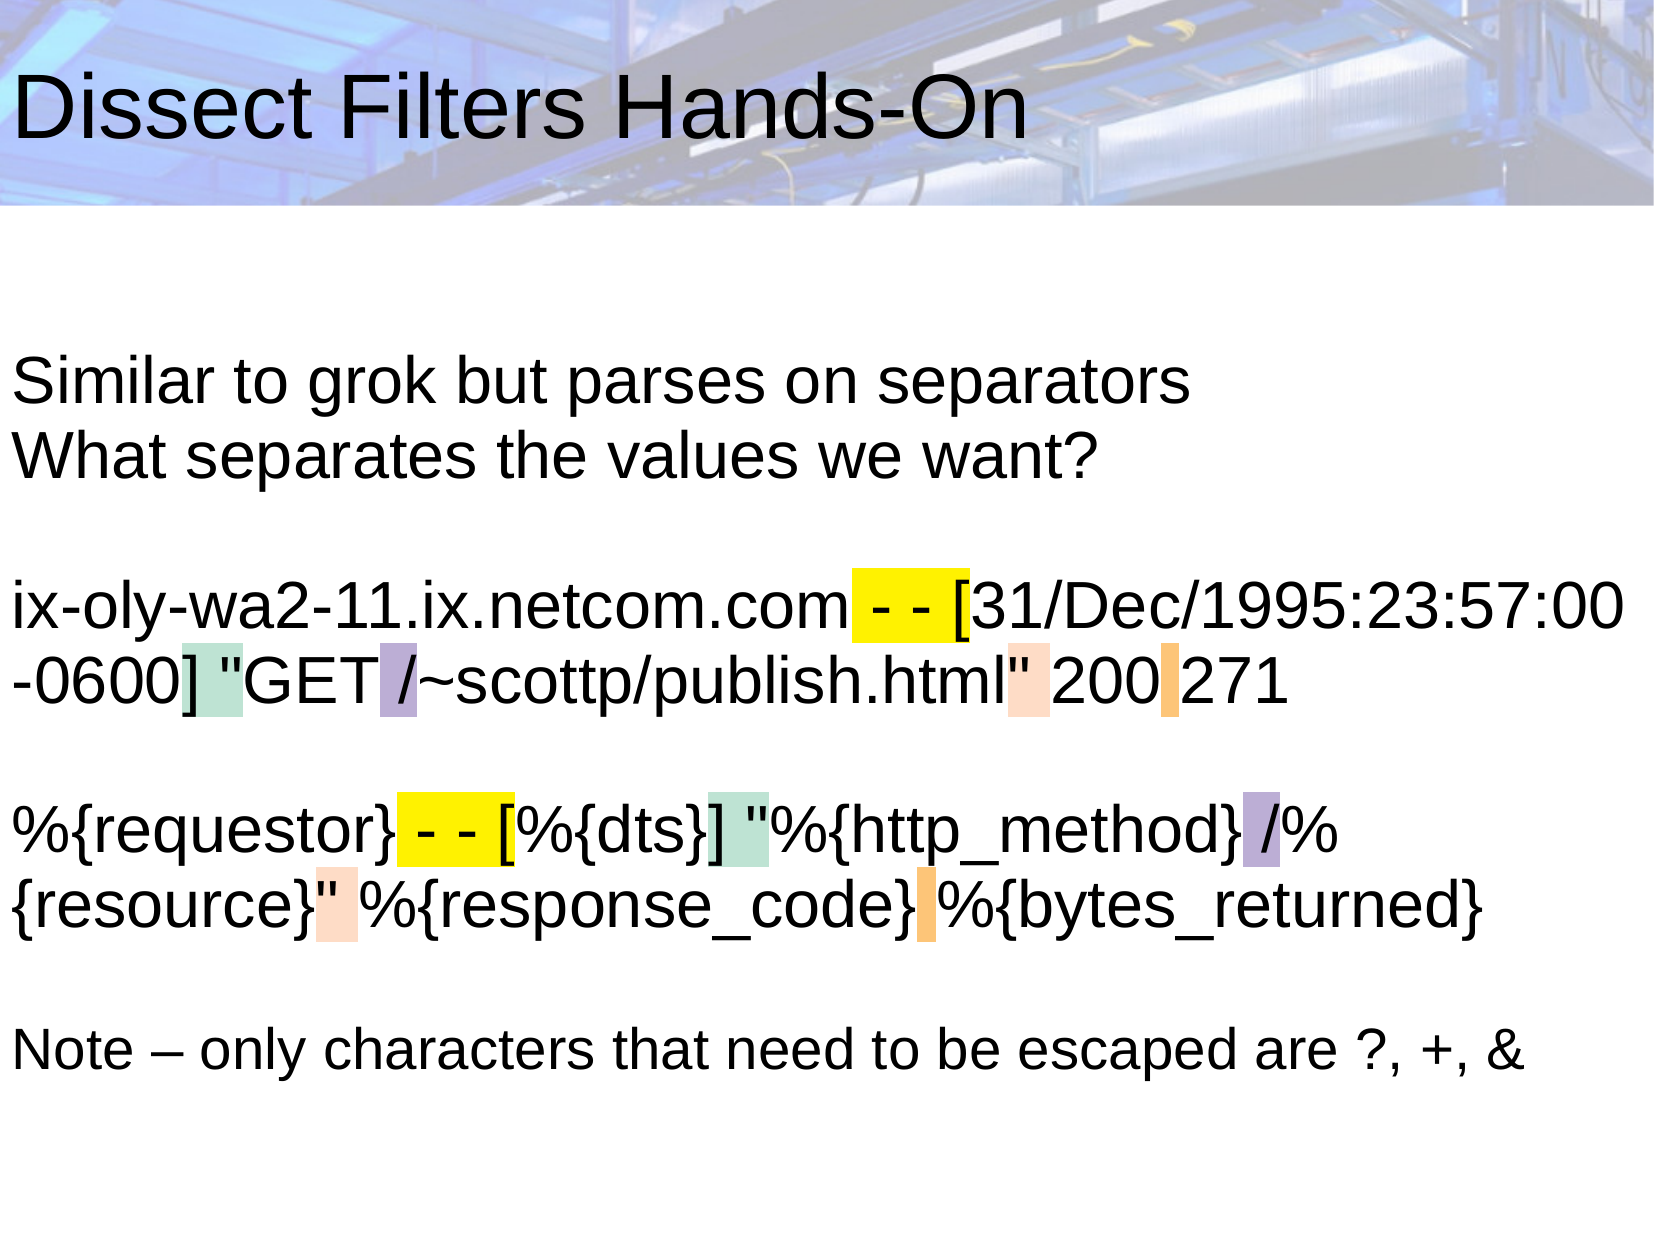

# Dissect Filters Hands-On
Similar to grok but parses on separators
What separates the values we want?
ix-oly-wa2-11.ix.netcom.com - - [31/Dec/1995:23:57:00 -0600] "GET /~scottp/publish.html" 200 271
%{requestor} - - [%{dts}] "%{http_method} /%{resource}" %{response_code} %{bytes_returned}
Note – only characters that need to be escaped are ?, +, &